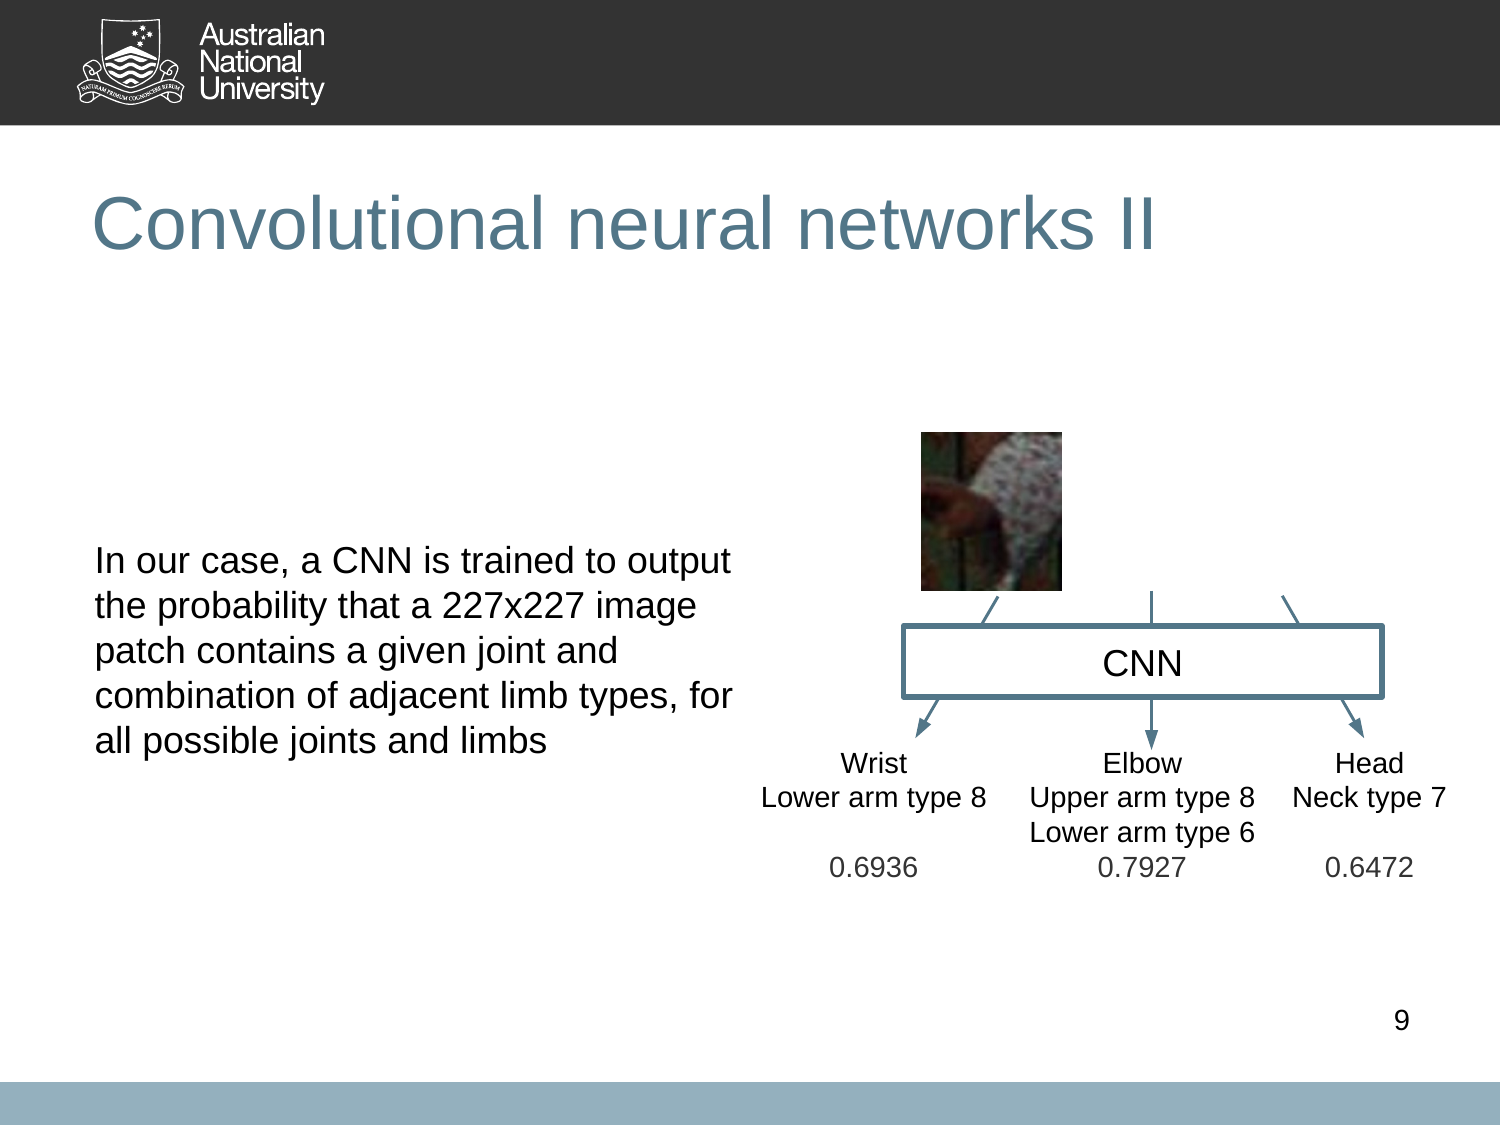

# Convolutional neural networks II
In our case, a CNN is trained to output the probability that a 227x227 image patch contains a given joint and combination of adjacent limb types, for all possible joints and limbs
CNN
Wrist
Lower arm type 8
0.6936
Elbow
Upper arm type 8
Lower arm type 6
0.7927
Head
Neck type 7
0.6472